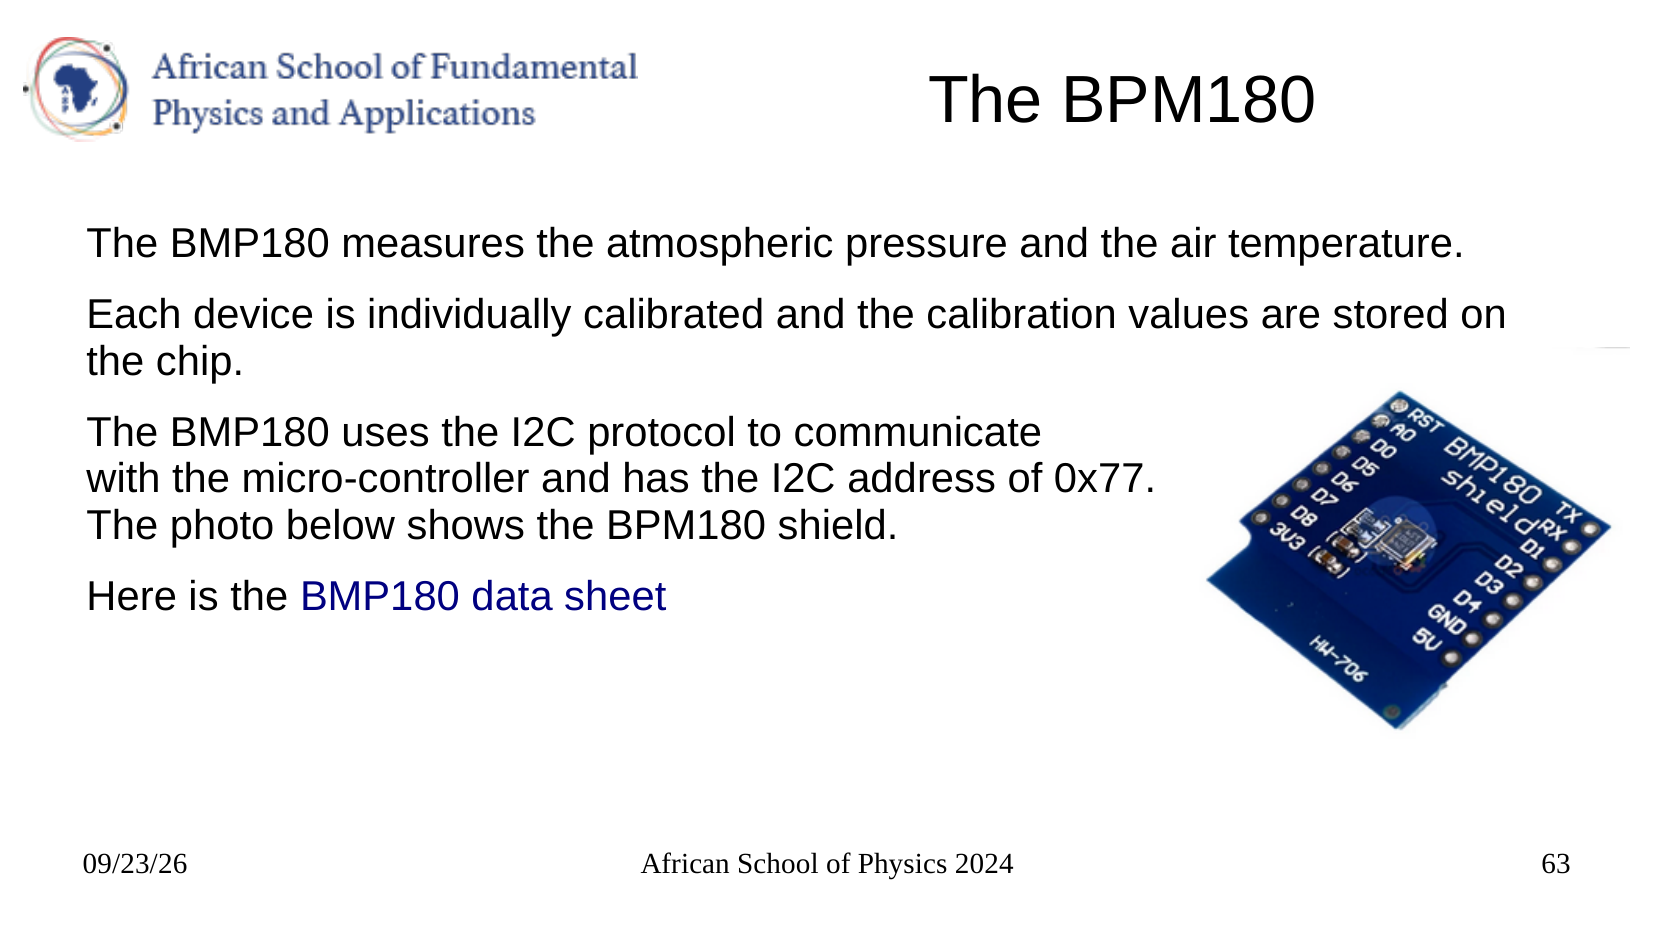

# The BPM180
The BMP180 measures the atmospheric pressure and the air temperature.
Each device is individually calibrated and the calibration values are stored on the chip.
The BMP180 uses the I2C protocol to communicate
with the micro-controller and has the I2C address of 0x77.
The photo below shows the BPM180 shield.
Here is the BMP180 data sheet
African School of Physics 2024
63